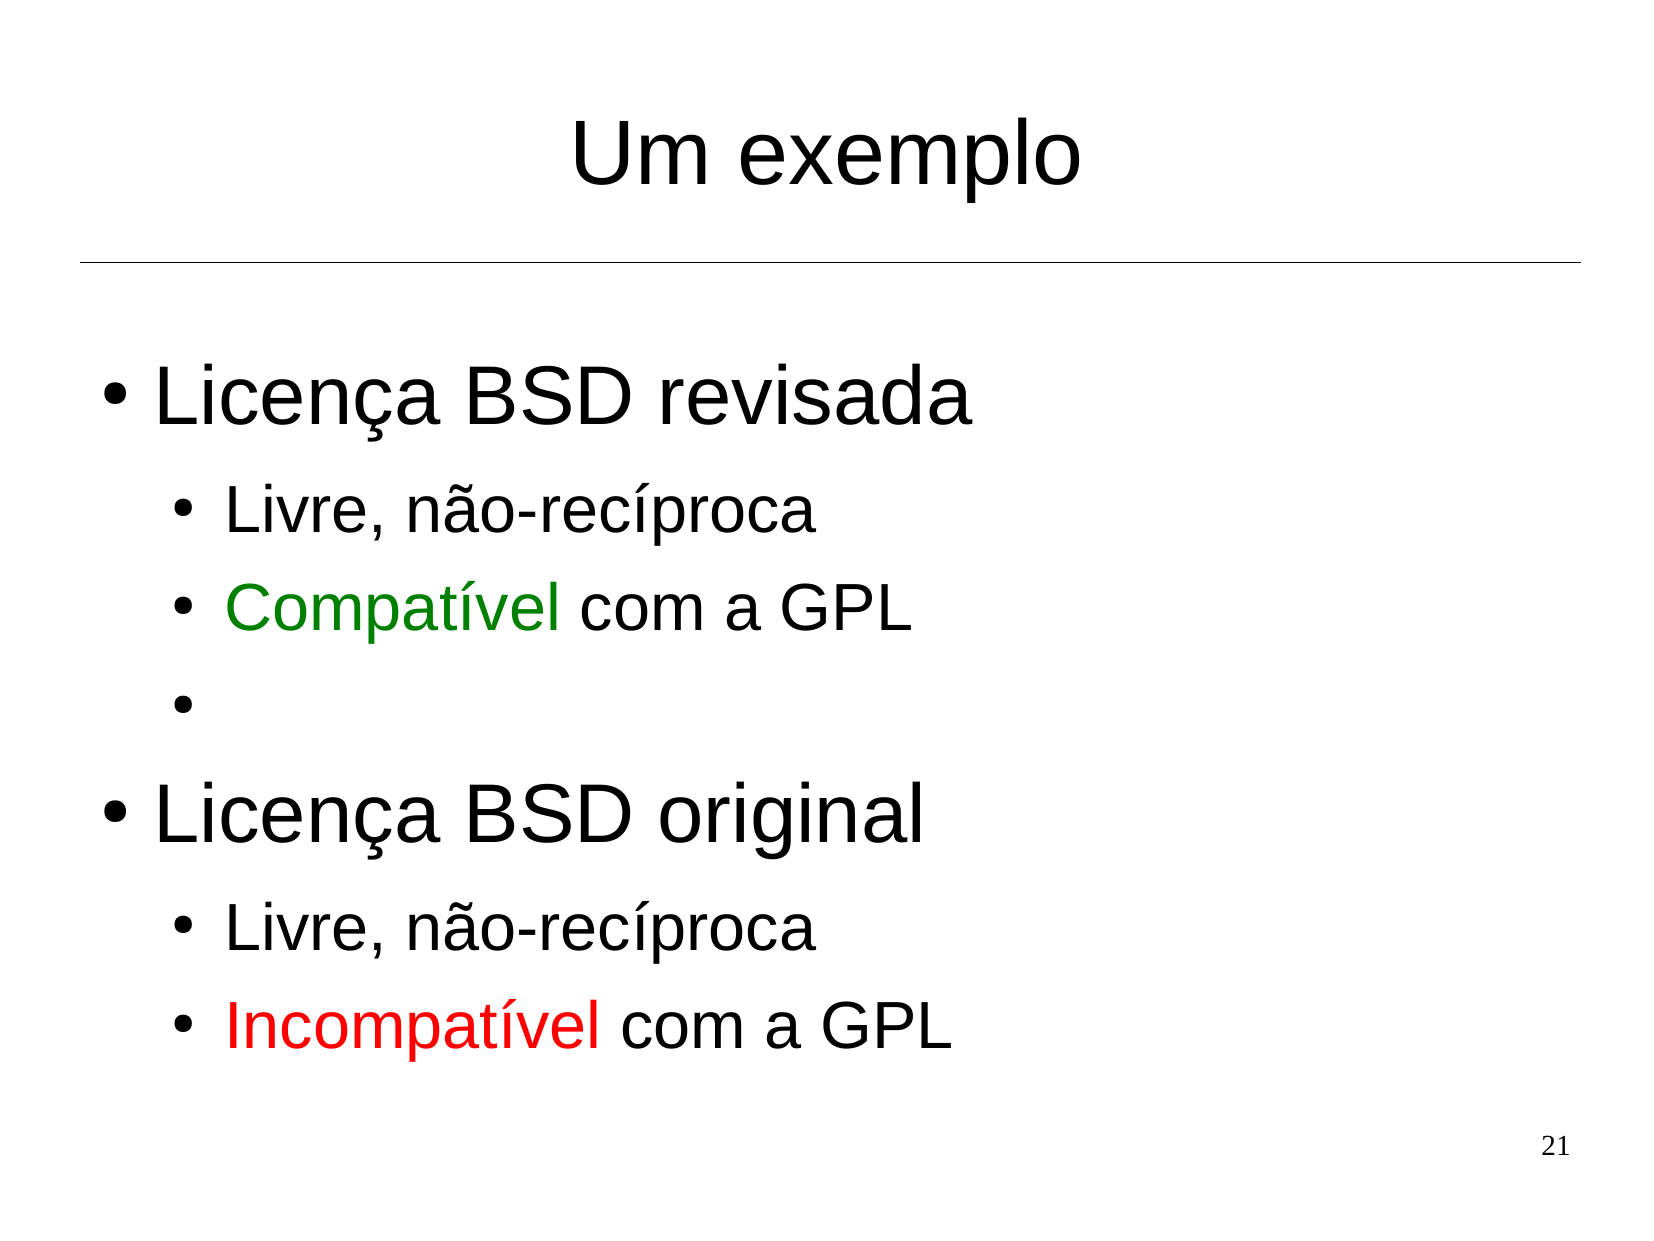

# Um exemplo
Licença BSD revisada
Livre, não-recíproca
Compatível com a GPL
Licença BSD original
Livre, não-recíproca
Incompatível com a GPL
21